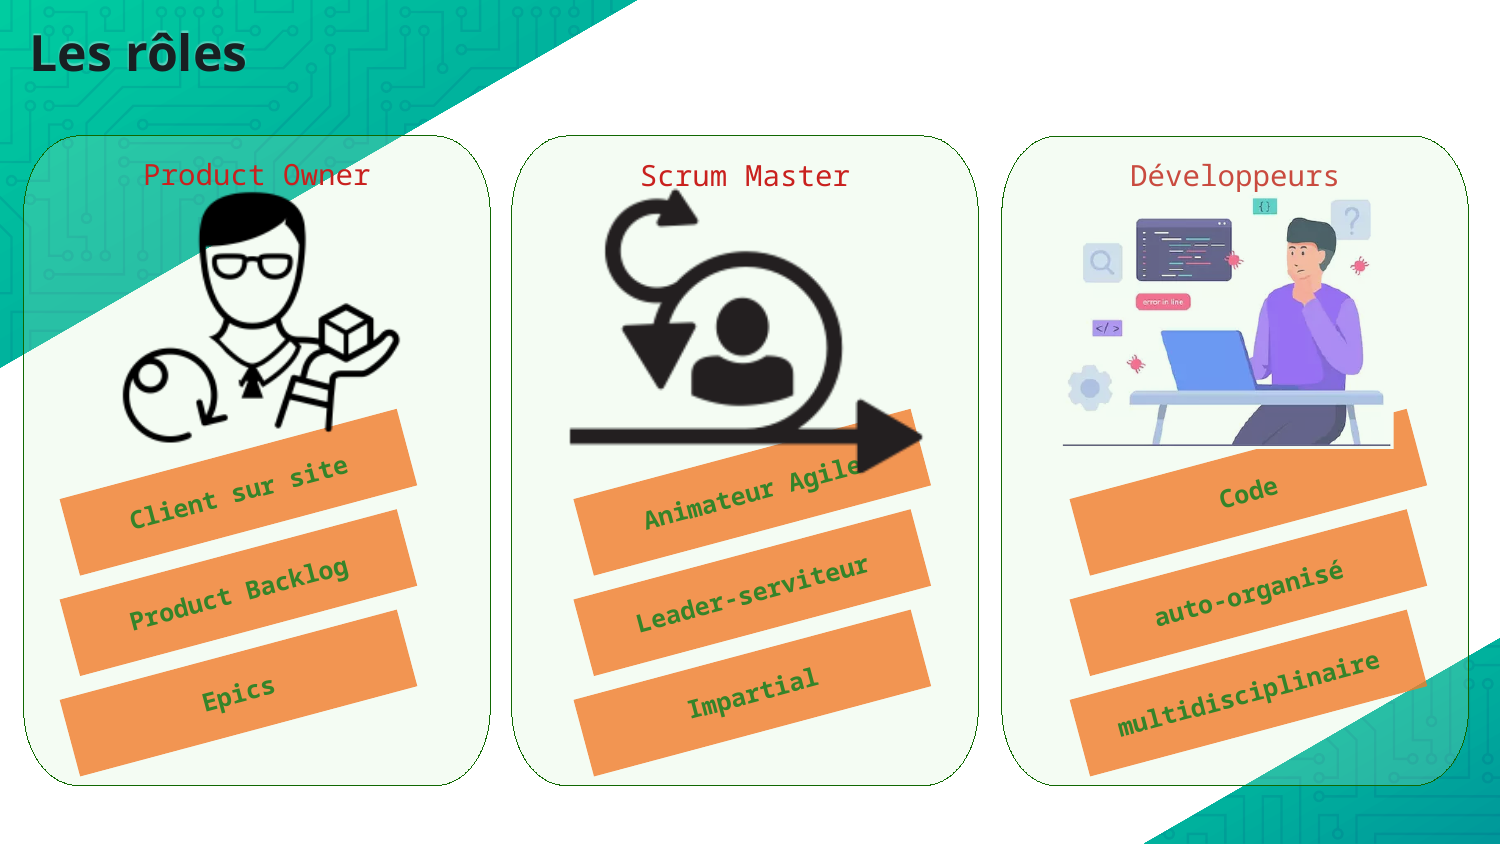

# Les rôles
Product Owner
Scrum Master
Développeurs
Client sur site
Animateur Agile
Code
Product Backlog
Leader-serviteur
auto-organisé
Epics
Impartial
multidisciplinaire